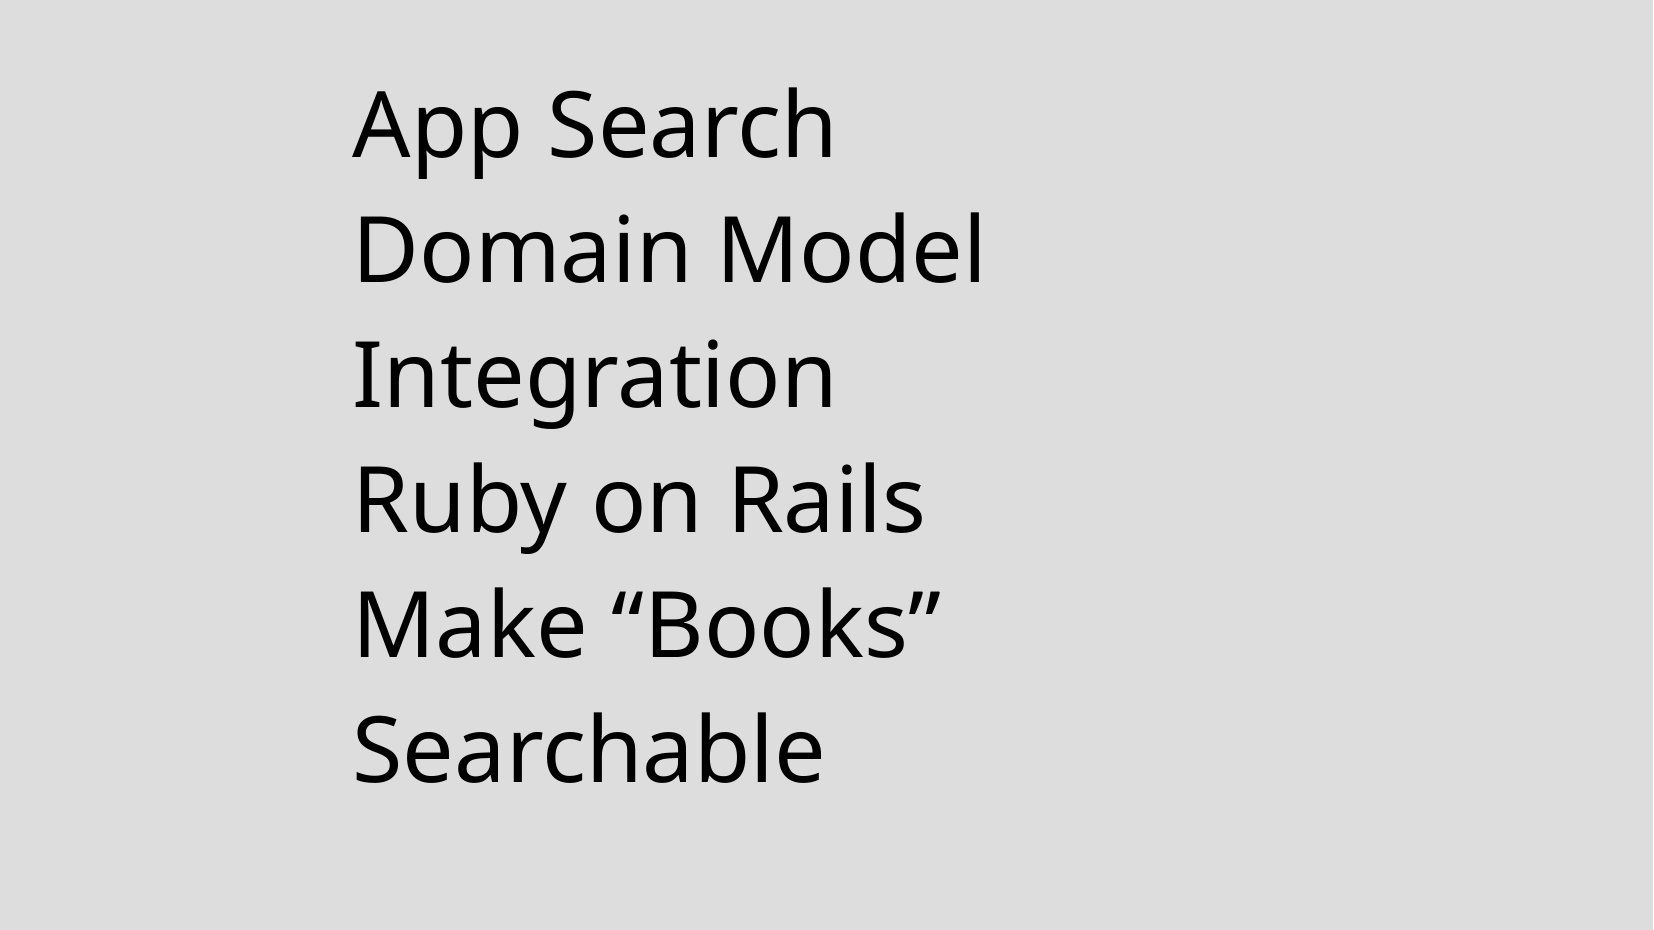

# App Search
Domain Model Integration
Ruby on Rails
Make “Books” Searchable